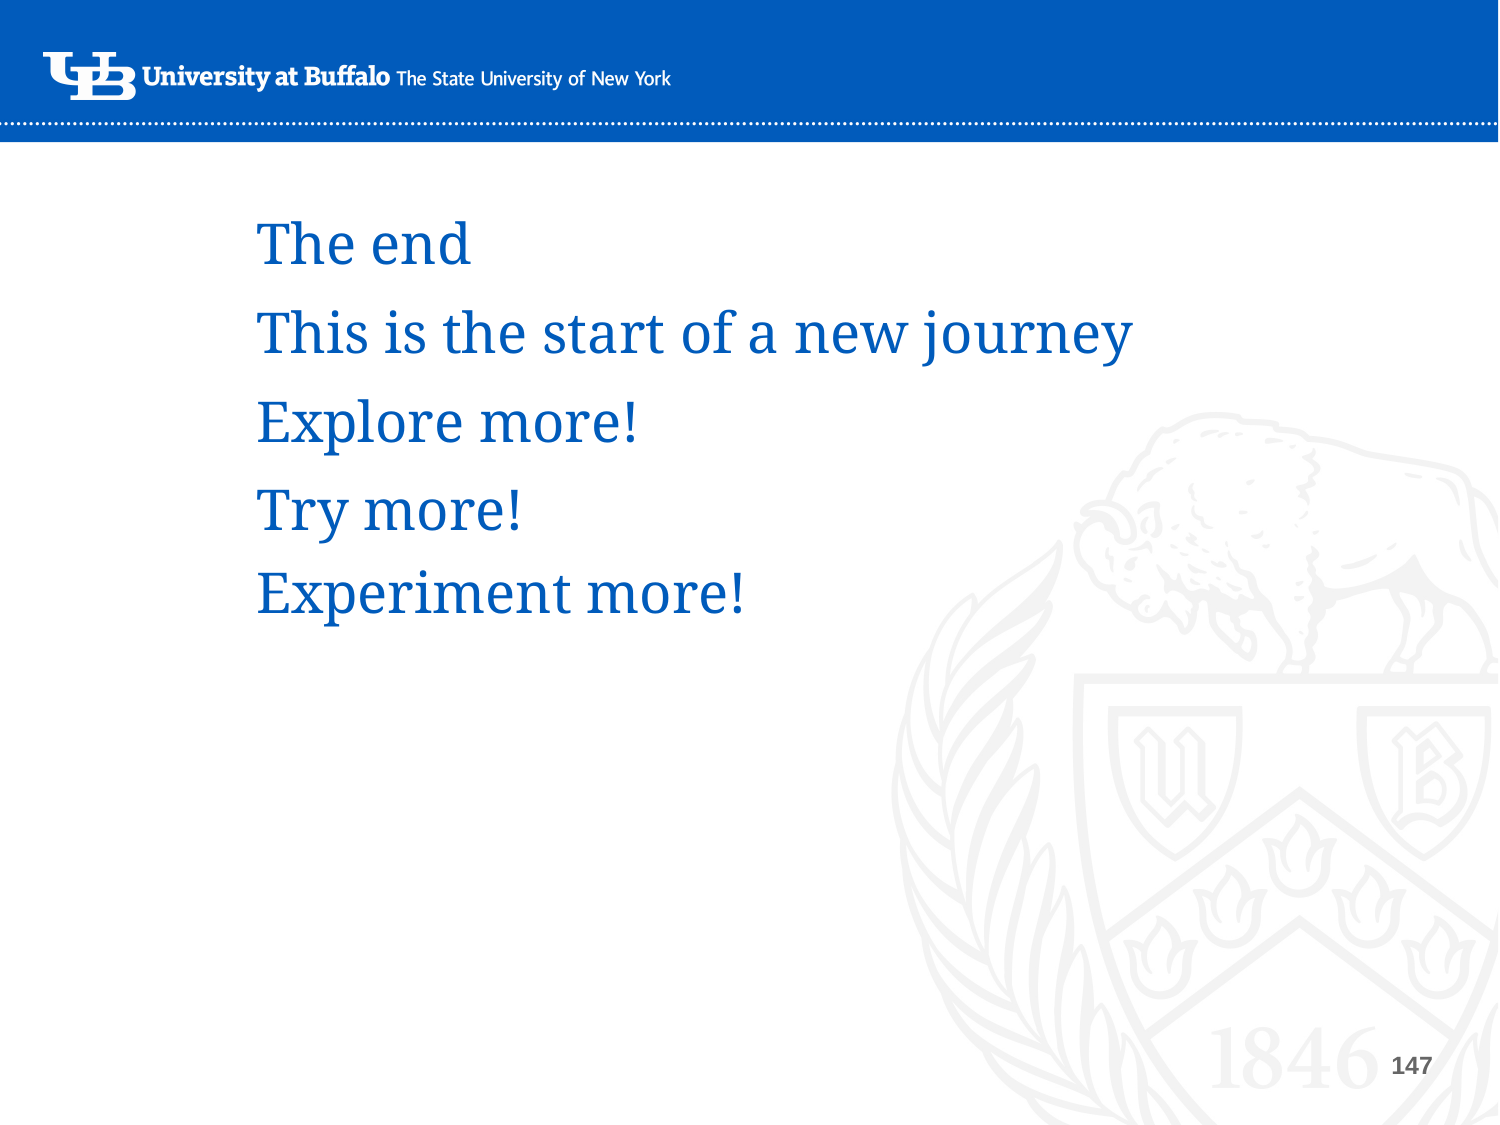

The end
# This is the start of a new journey
Explore more!
Try more!
Experiment more!